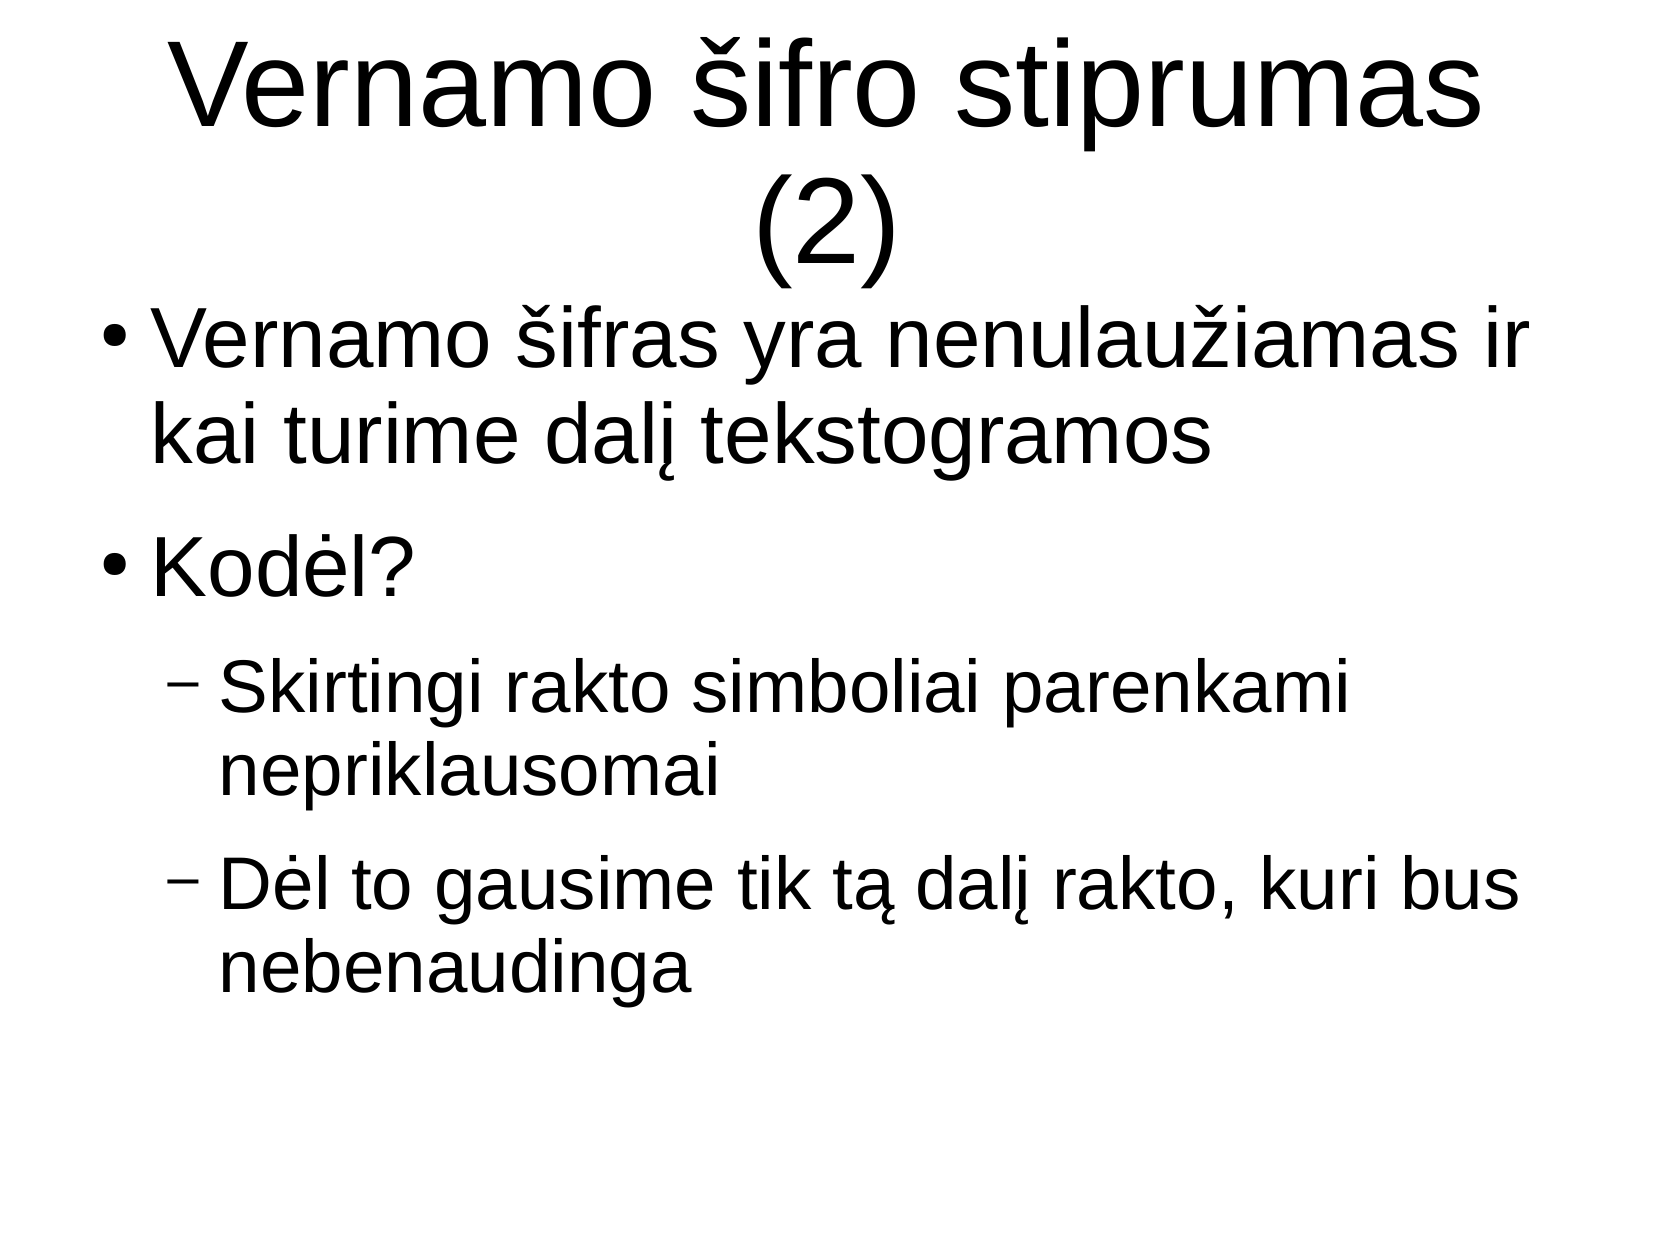

# Vernamo šifro stiprumas (2)
Vernamo šifras yra nenulaužiamas ir kai turime dalį tekstogramos
Kodėl?
Skirtingi rakto simboliai parenkami nepriklausomai
Dėl to gausime tik tą dalį rakto, kuri bus nebenaudinga